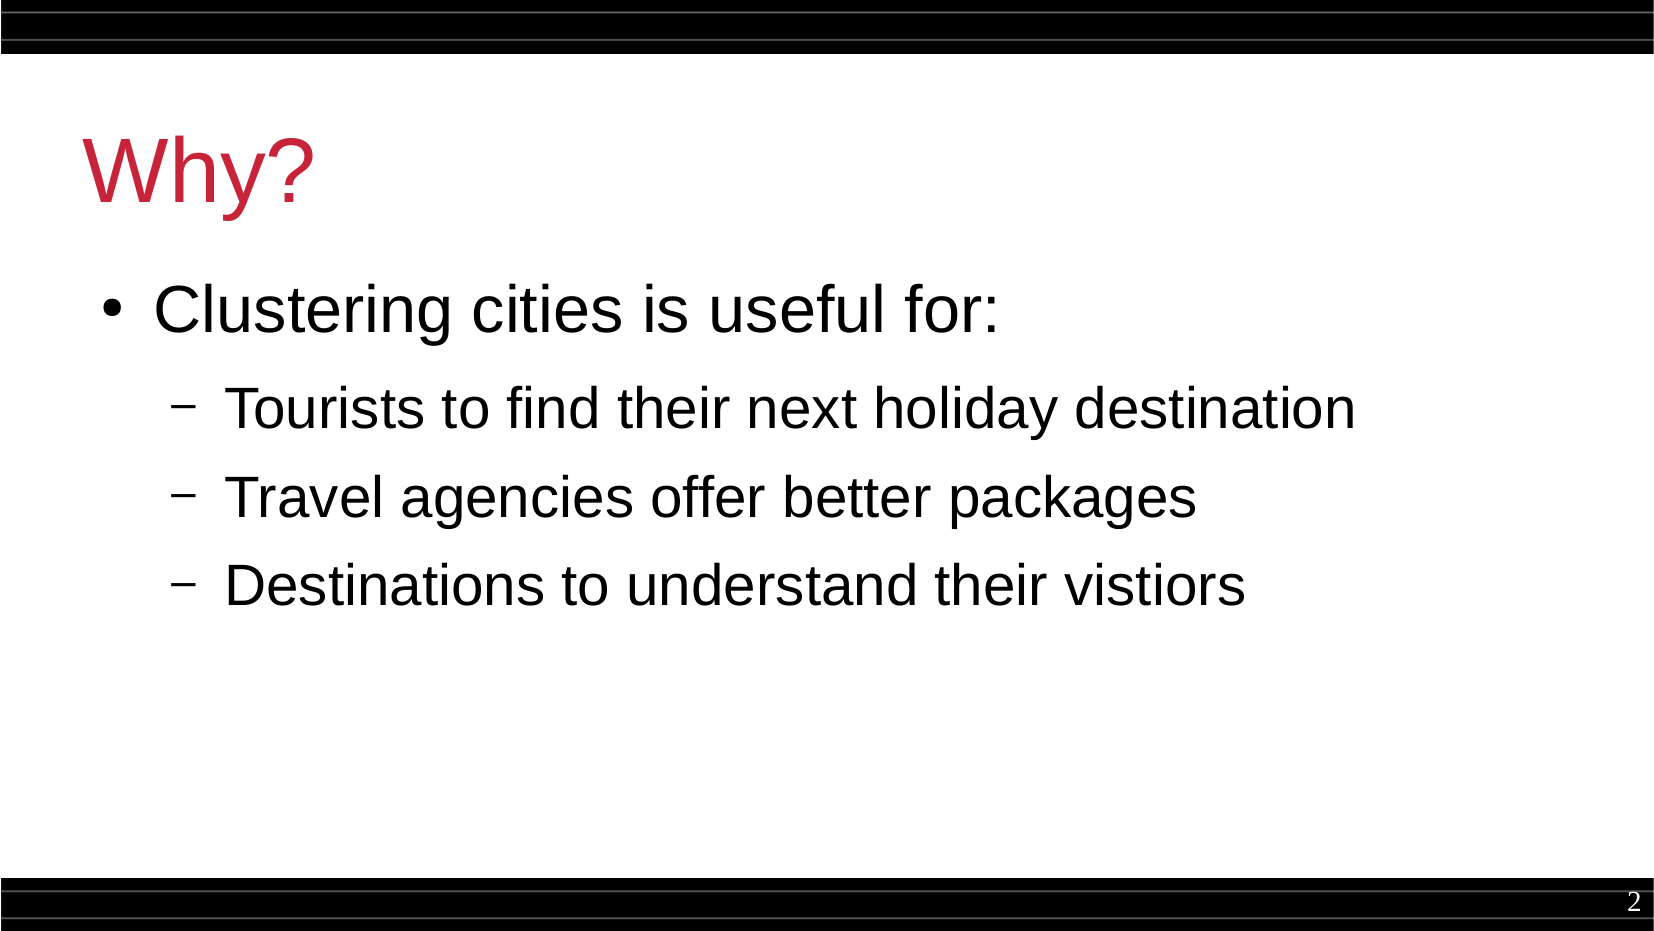

# Why?
Clustering cities is useful for:
Tourists to find their next holiday destination
Travel agencies offer better packages
Destinations to understand their vistiors